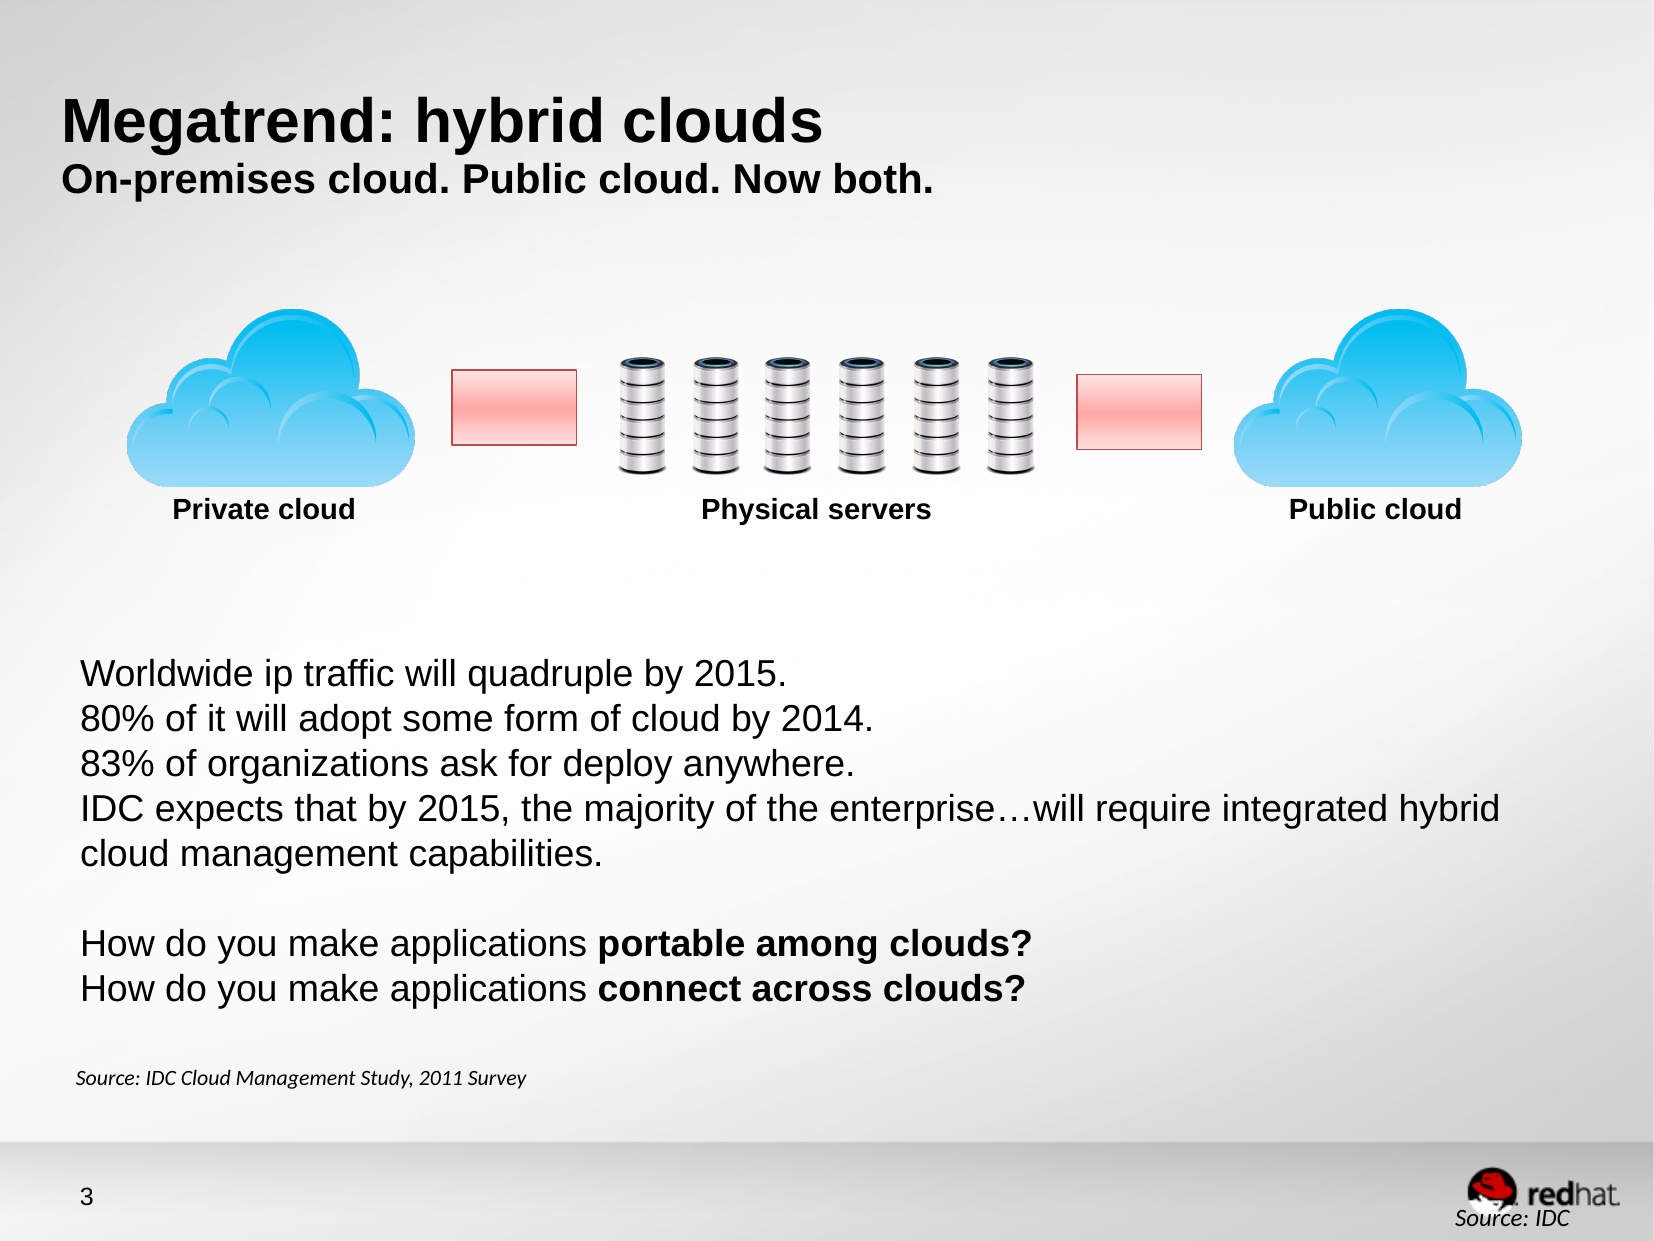

Megatrend: hybrid clouds
On-premises cloud. Public cloud. Now both.
Private cloud
Physical servers
Public cloud
Worldwide ip traffic will quadruple by 2015.
80% of it will adopt some form of cloud by 2014.
83% of organizations ask for deploy anywhere.
IDC expects that by 2015, the majority of the enterprise…will require integrated hybrid cloud management capabilities.
How do you make applications portable among clouds?
How do you make applications connect across clouds?
Source: IDC Cloud Management Study, 2011 Survey
Source: IDC